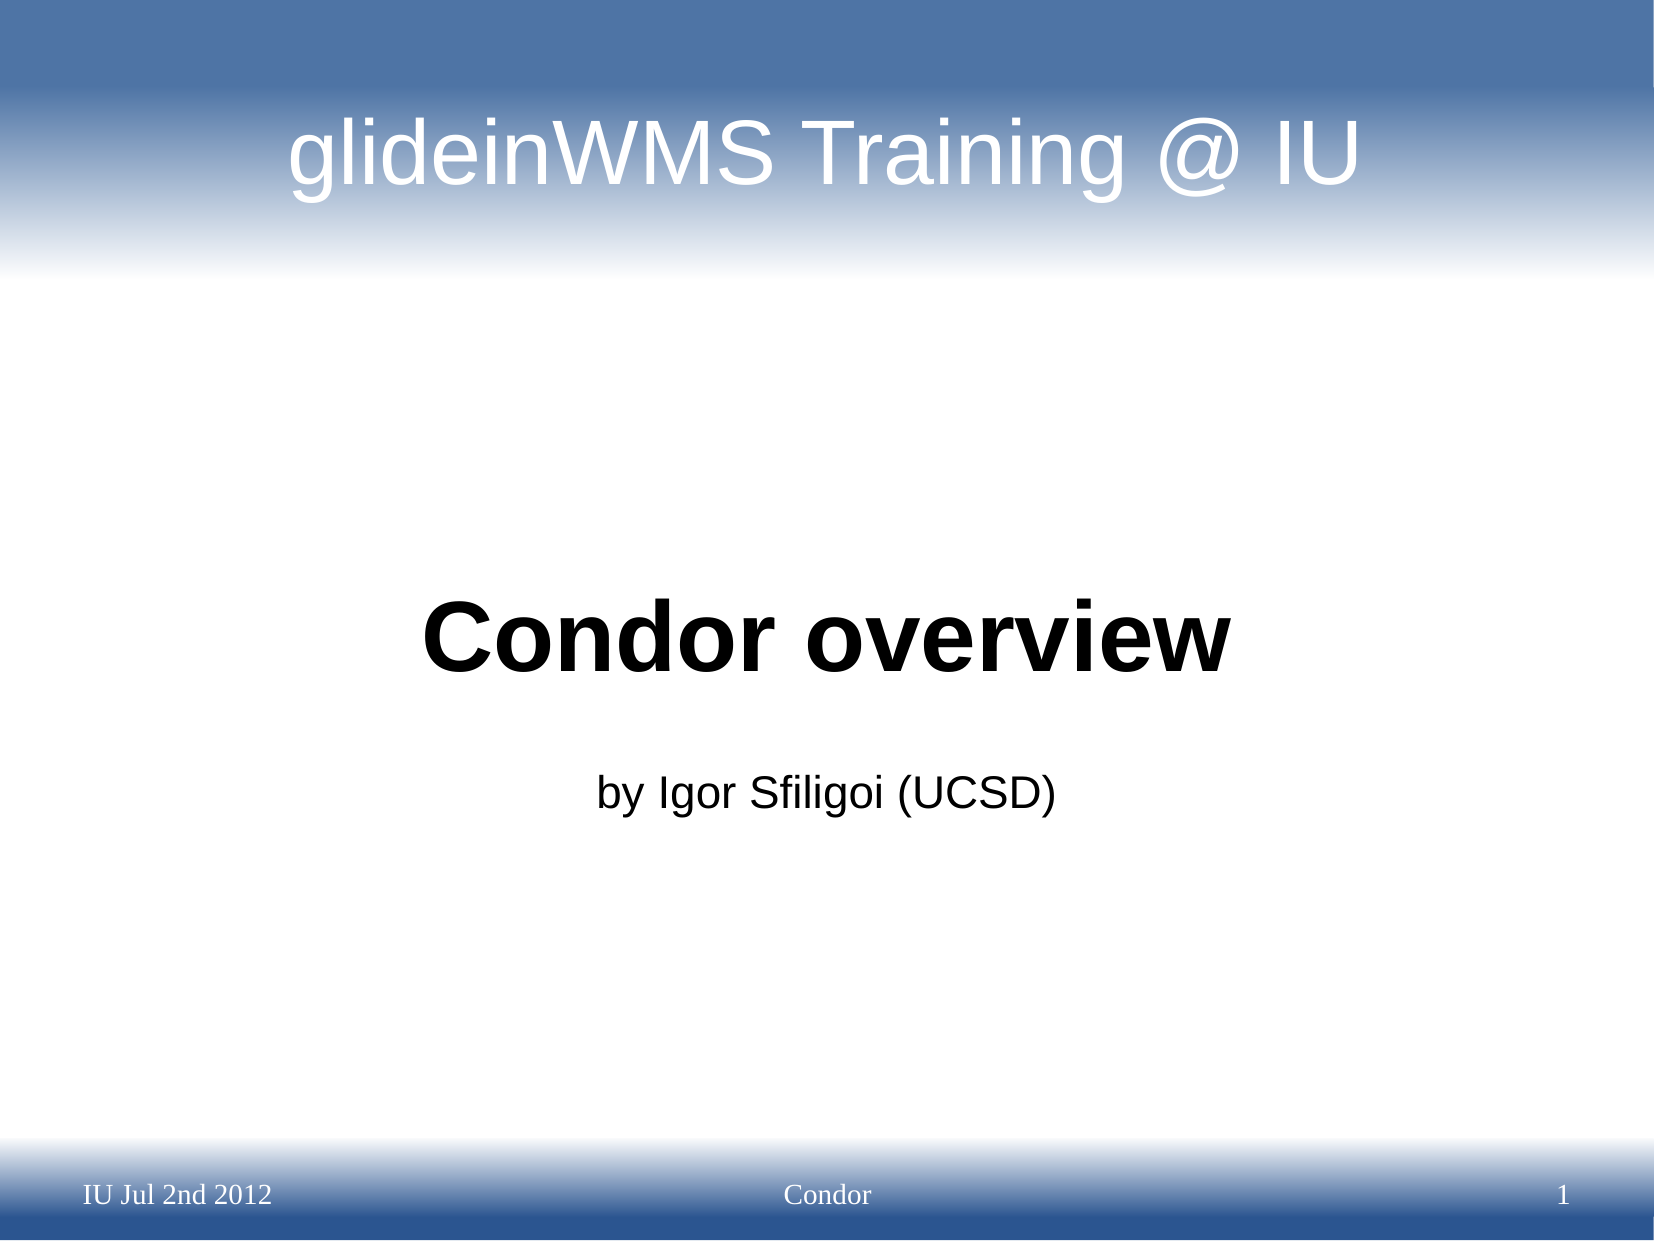

# glideinWMS Training @ IU
Condor overview
by Igor Sfiligoi (UCSD)
IU Jul 2nd 2012
Condor
1